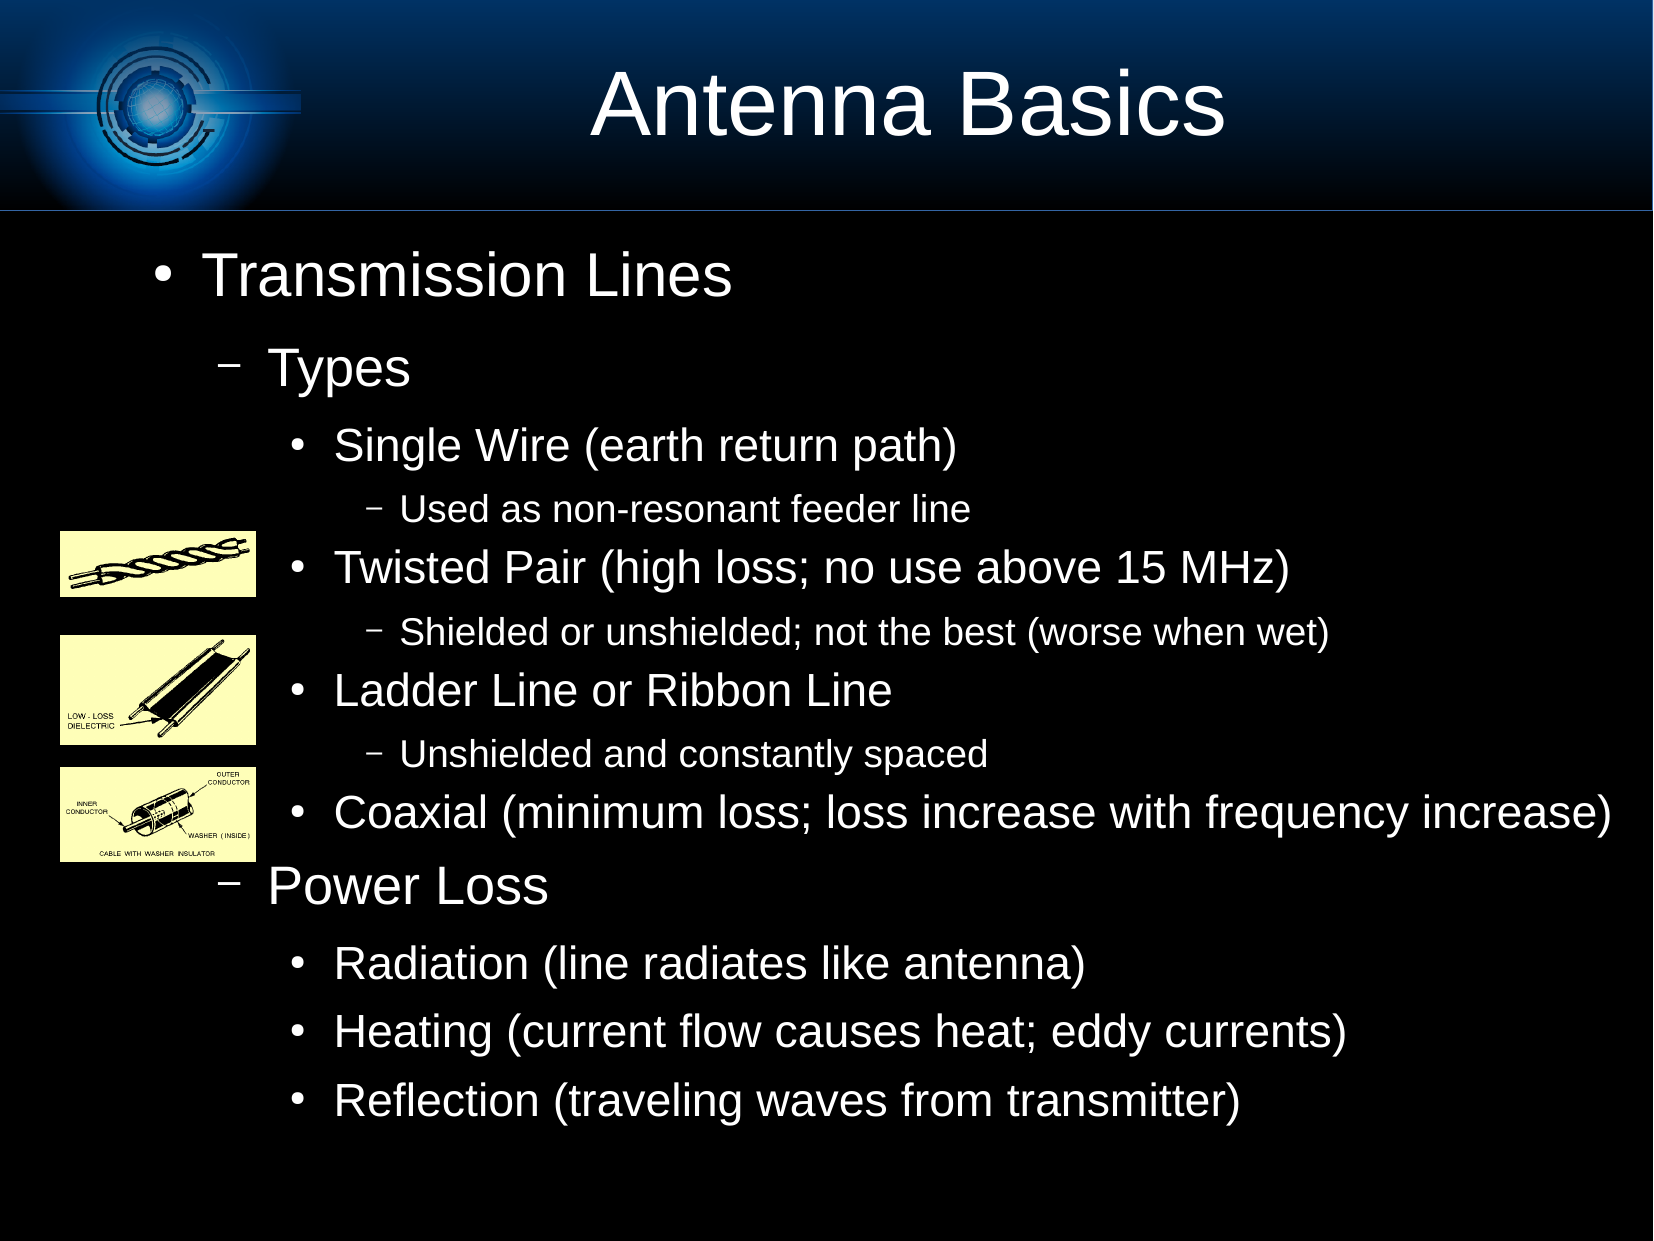

# Antenna Basics
Transmission Lines
Types
Single Wire (earth return path)
Used as non-resonant feeder line
Twisted Pair (high loss; no use above 15 MHz)
Shielded or unshielded; not the best (worse when wet)
Ladder Line or Ribbon Line
Unshielded and constantly spaced
Coaxial (minimum loss; loss increase with frequency increase)
Power Loss
Radiation (line radiates like antenna)
Heating (current flow causes heat; eddy currents)
Reflection (traveling waves from transmitter)